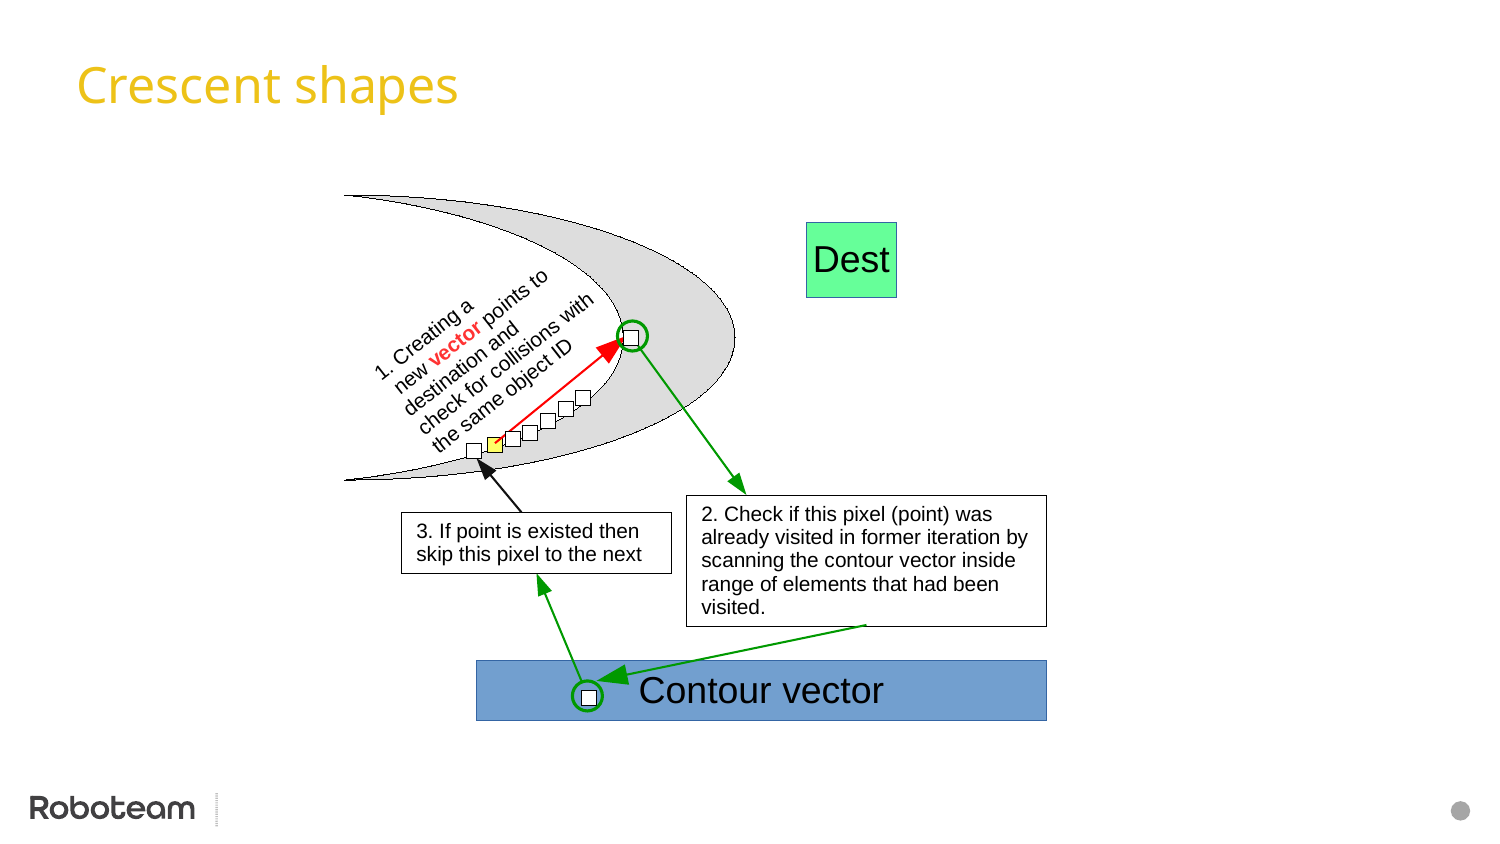

# Crescent shapes
Dest
1. Creating a
 new vector points to destination and
check for collisions with the same object ID
2. Check if this pixel (point) was already visited in former iteration by scanning the contour vector inside range of elements that had been visited.
3. If point is existed then
skip this pixel to the next
Contour vector